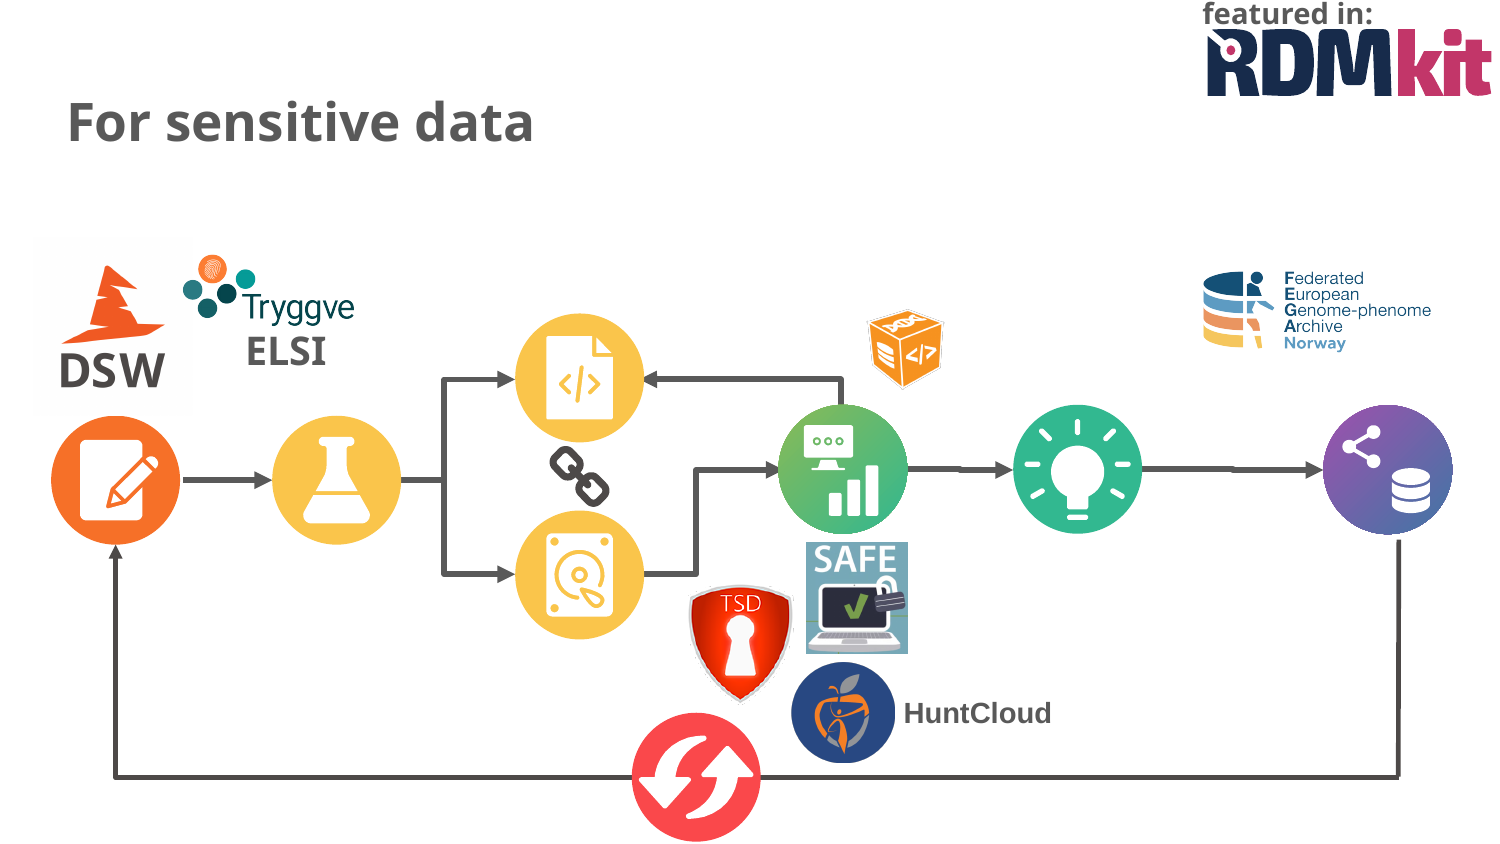

featured in:
# For sensitive data
ELSI
HuntCloud